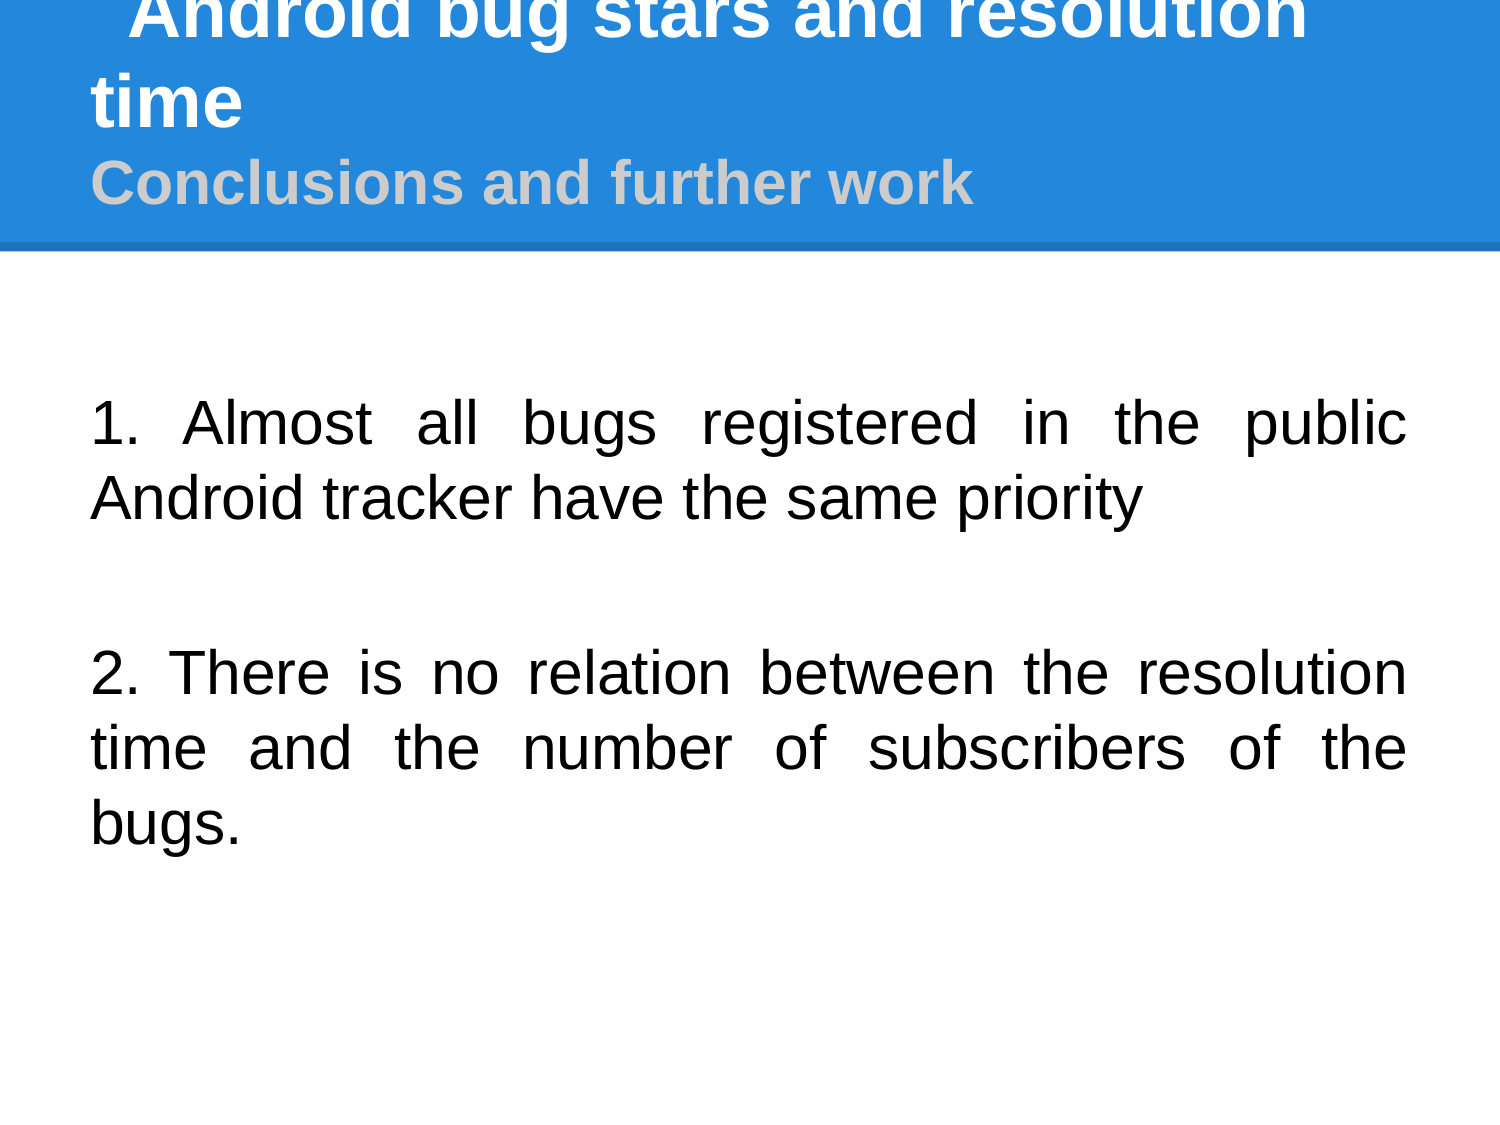

Android bug stars and resolution time
Conclusions and further work
# 1. Almost all bugs registered in the public Android tracker have the same priority
2. There is no relation between the resolution time and the number of subscribers of the bugs.